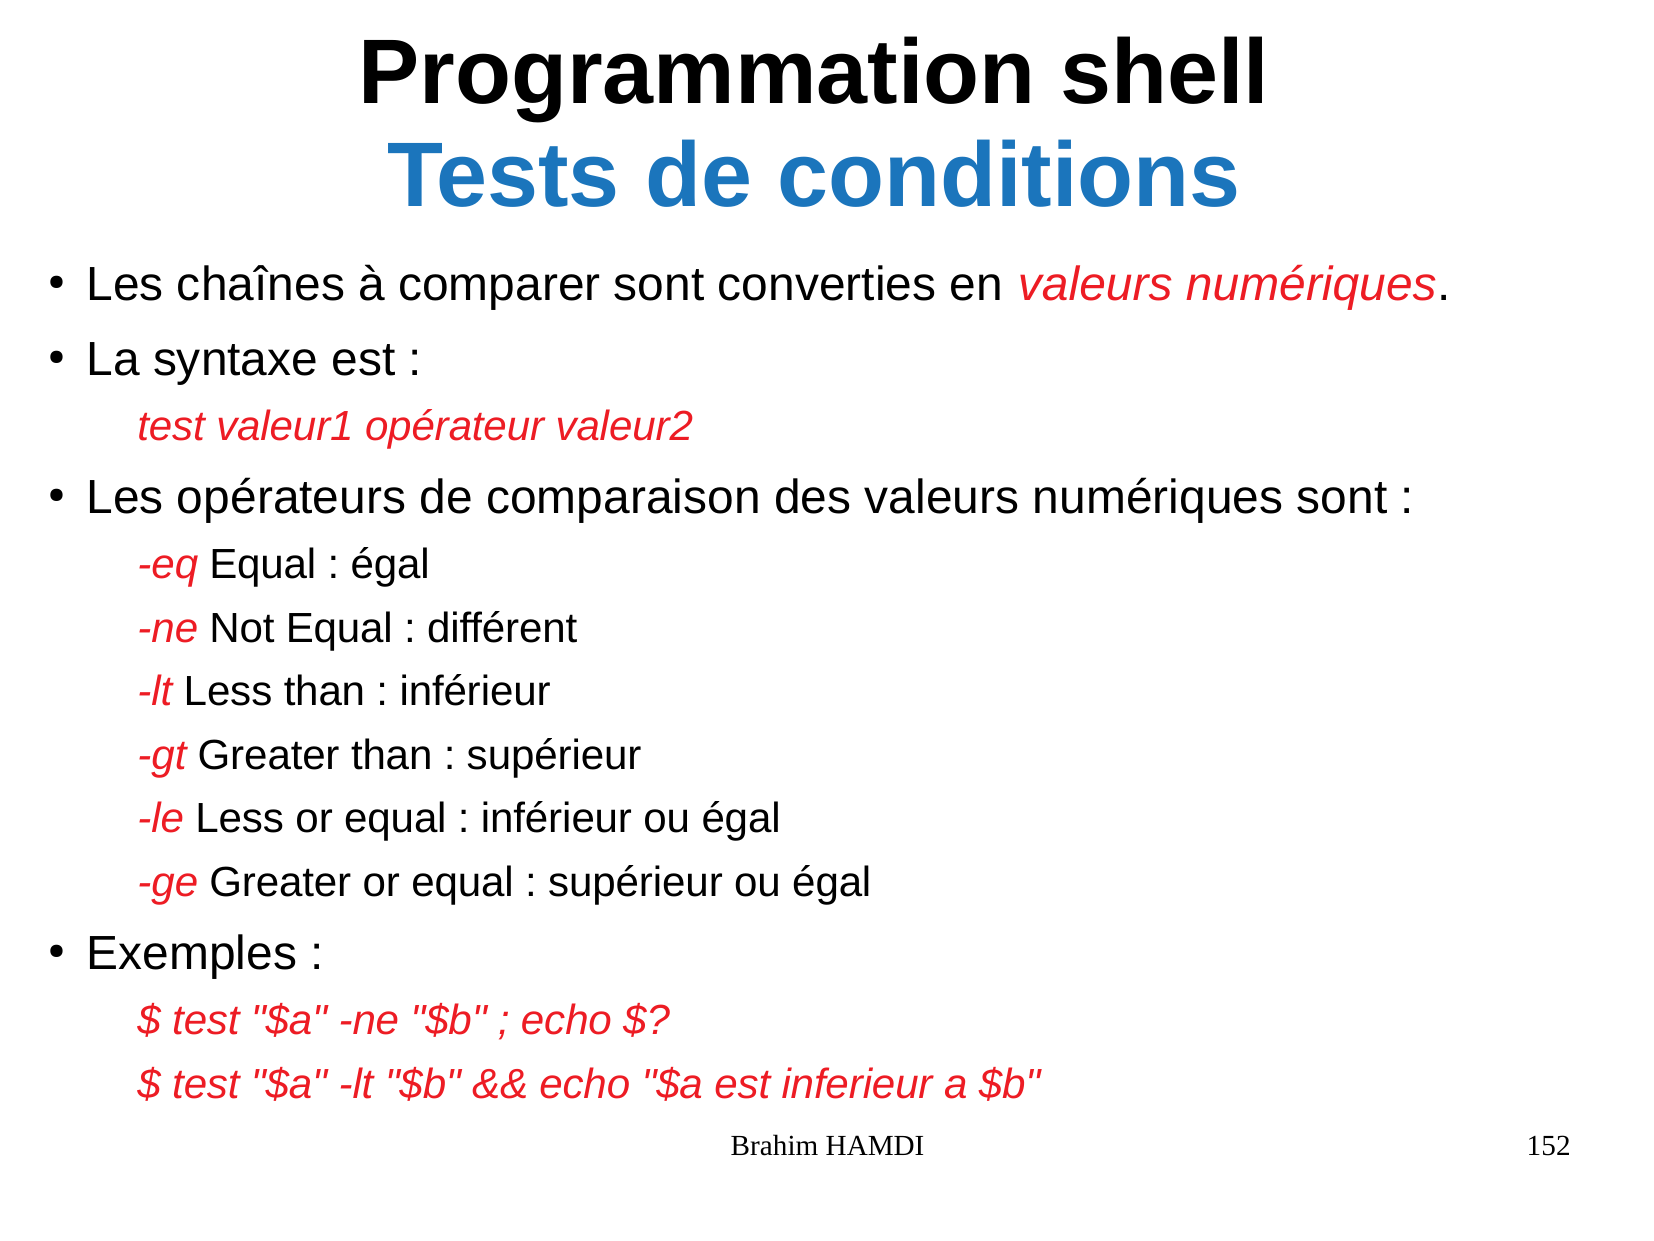

# Programmation shell Tests de conditions
Les chaînes à comparer sont converties en valeurs numériques.
La syntaxe est :
test valeur1 opérateur valeur2
Les opérateurs de comparaison des valeurs numériques sont :
-eq Equal : égal
-ne Not Equal : différent
-lt Less than : inférieur
-gt Greater than : supérieur
-le Less or equal : inférieur ou égal
-ge Greater or equal : supérieur ou égal
Exemples :
$ test "$a" -ne "$b" ; echo $?
$ test "$a" -lt "$b" && echo "$a est inferieur a $b"
Brahim HAMDI
152